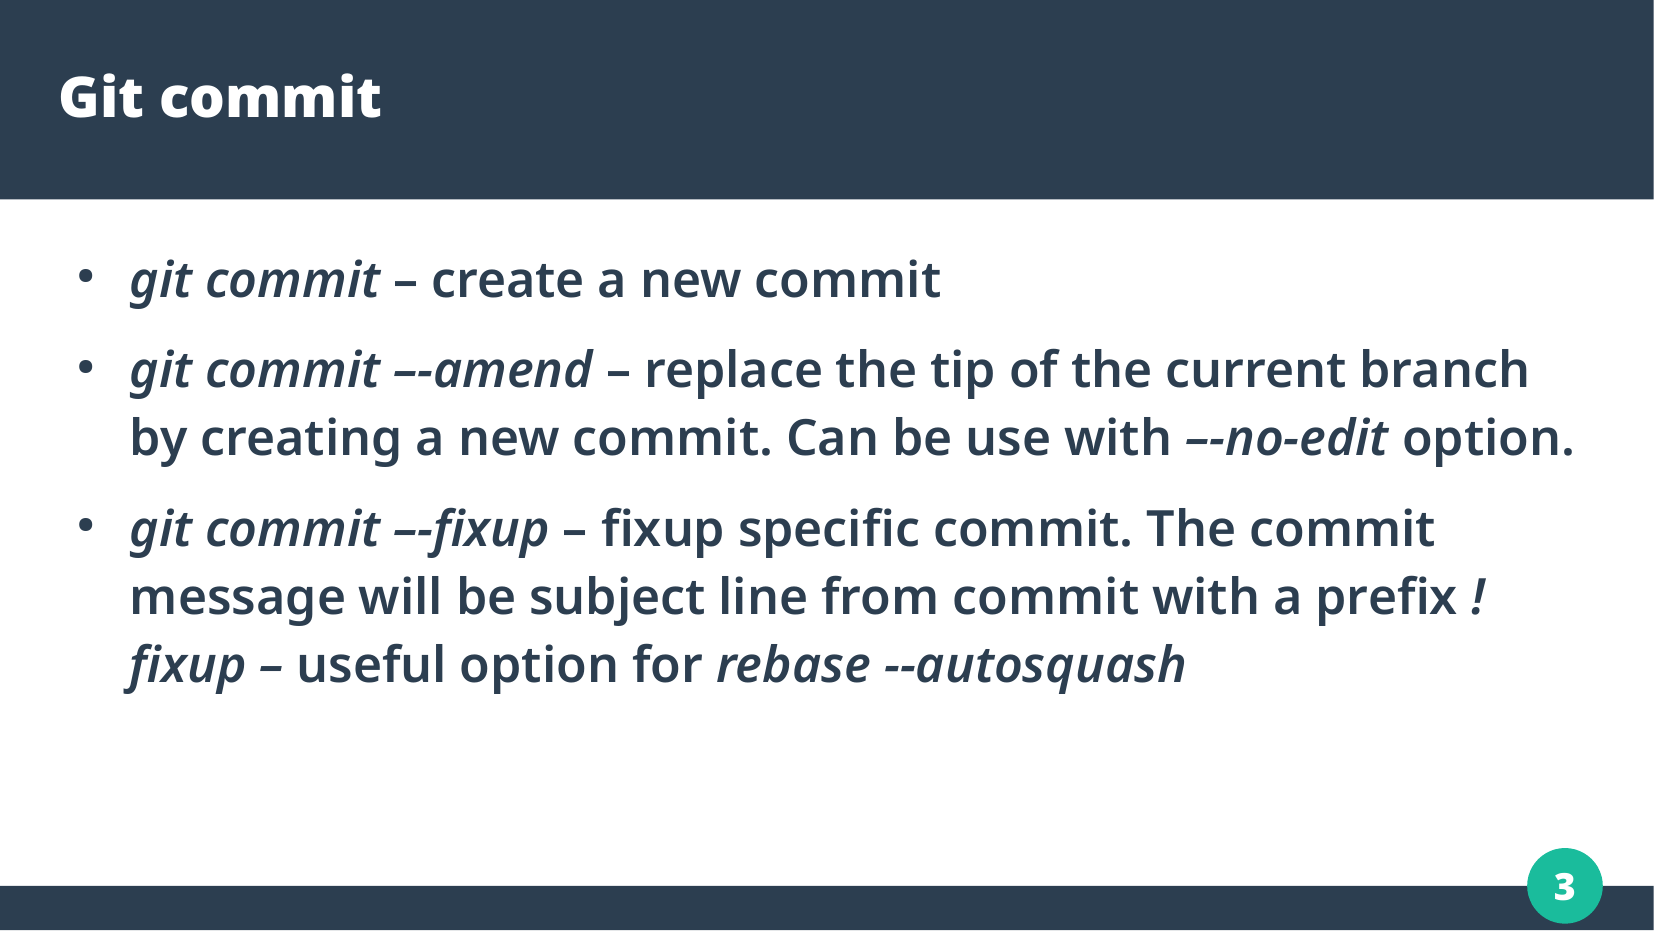

# Git commit
git commit – create a new commit
git commit –-amend – replace the tip of the current branch by creating a new commit. Can be use with –-no-edit option.
git commit –-fixup – fixup specific commit. The commit message will be subject line from commit with a prefix !fixup – useful option for rebase --autosquash